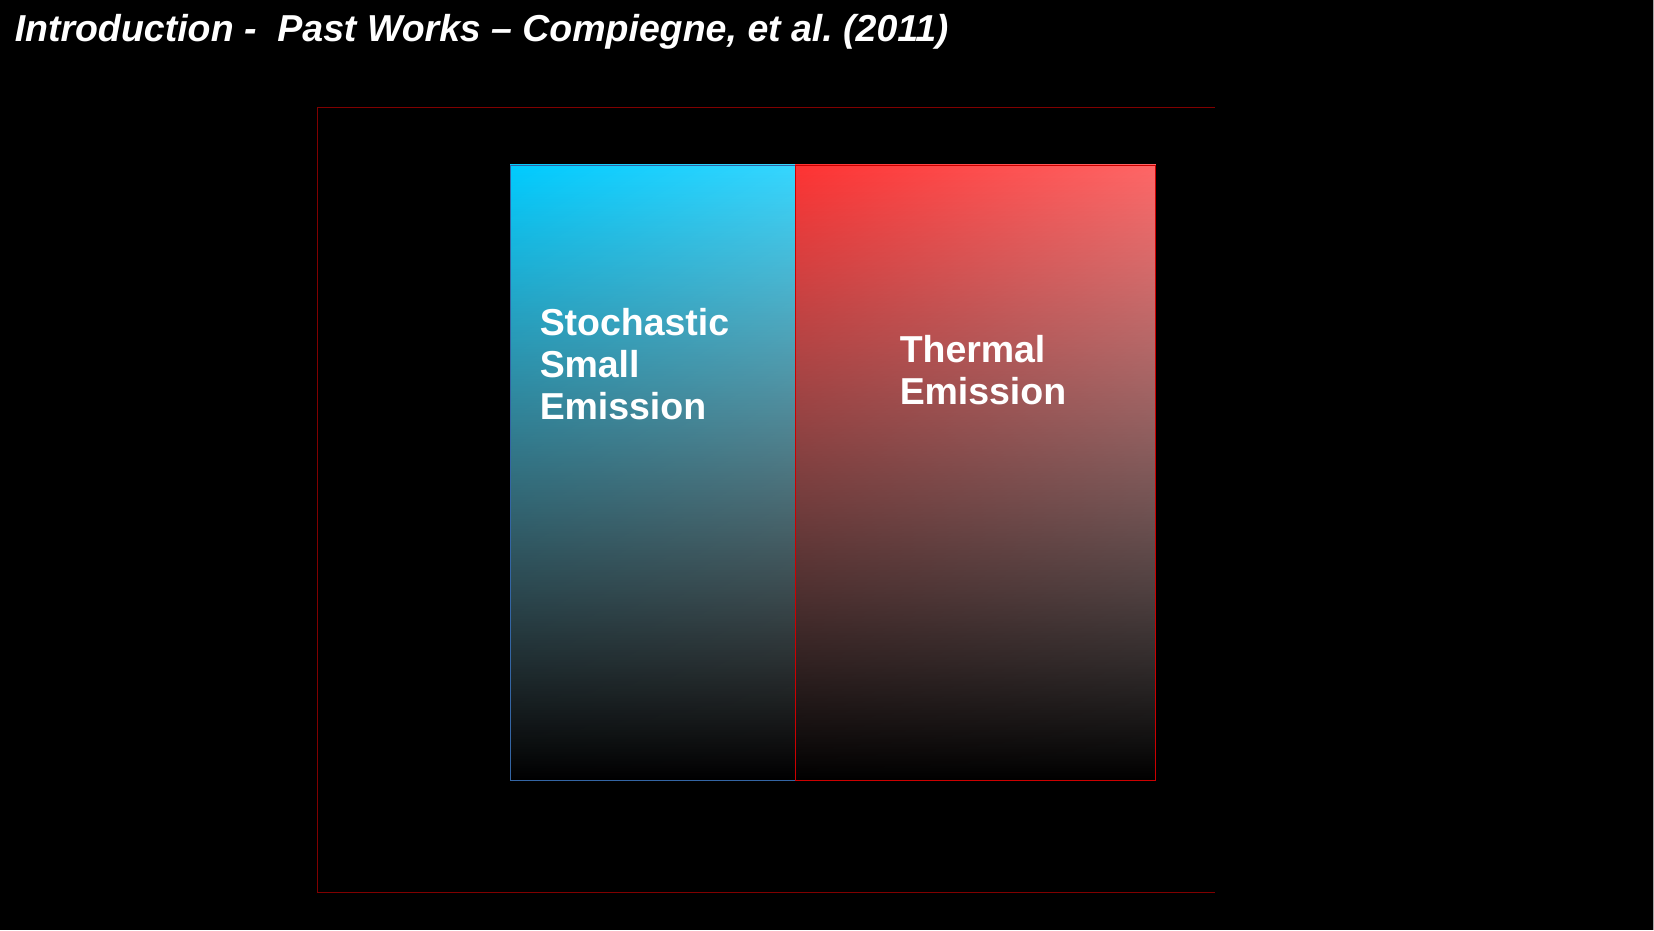

Introduction - Past Works – Compiegne, et al. (2011)
Stochastic
Small
Emission
Thermal
Emission